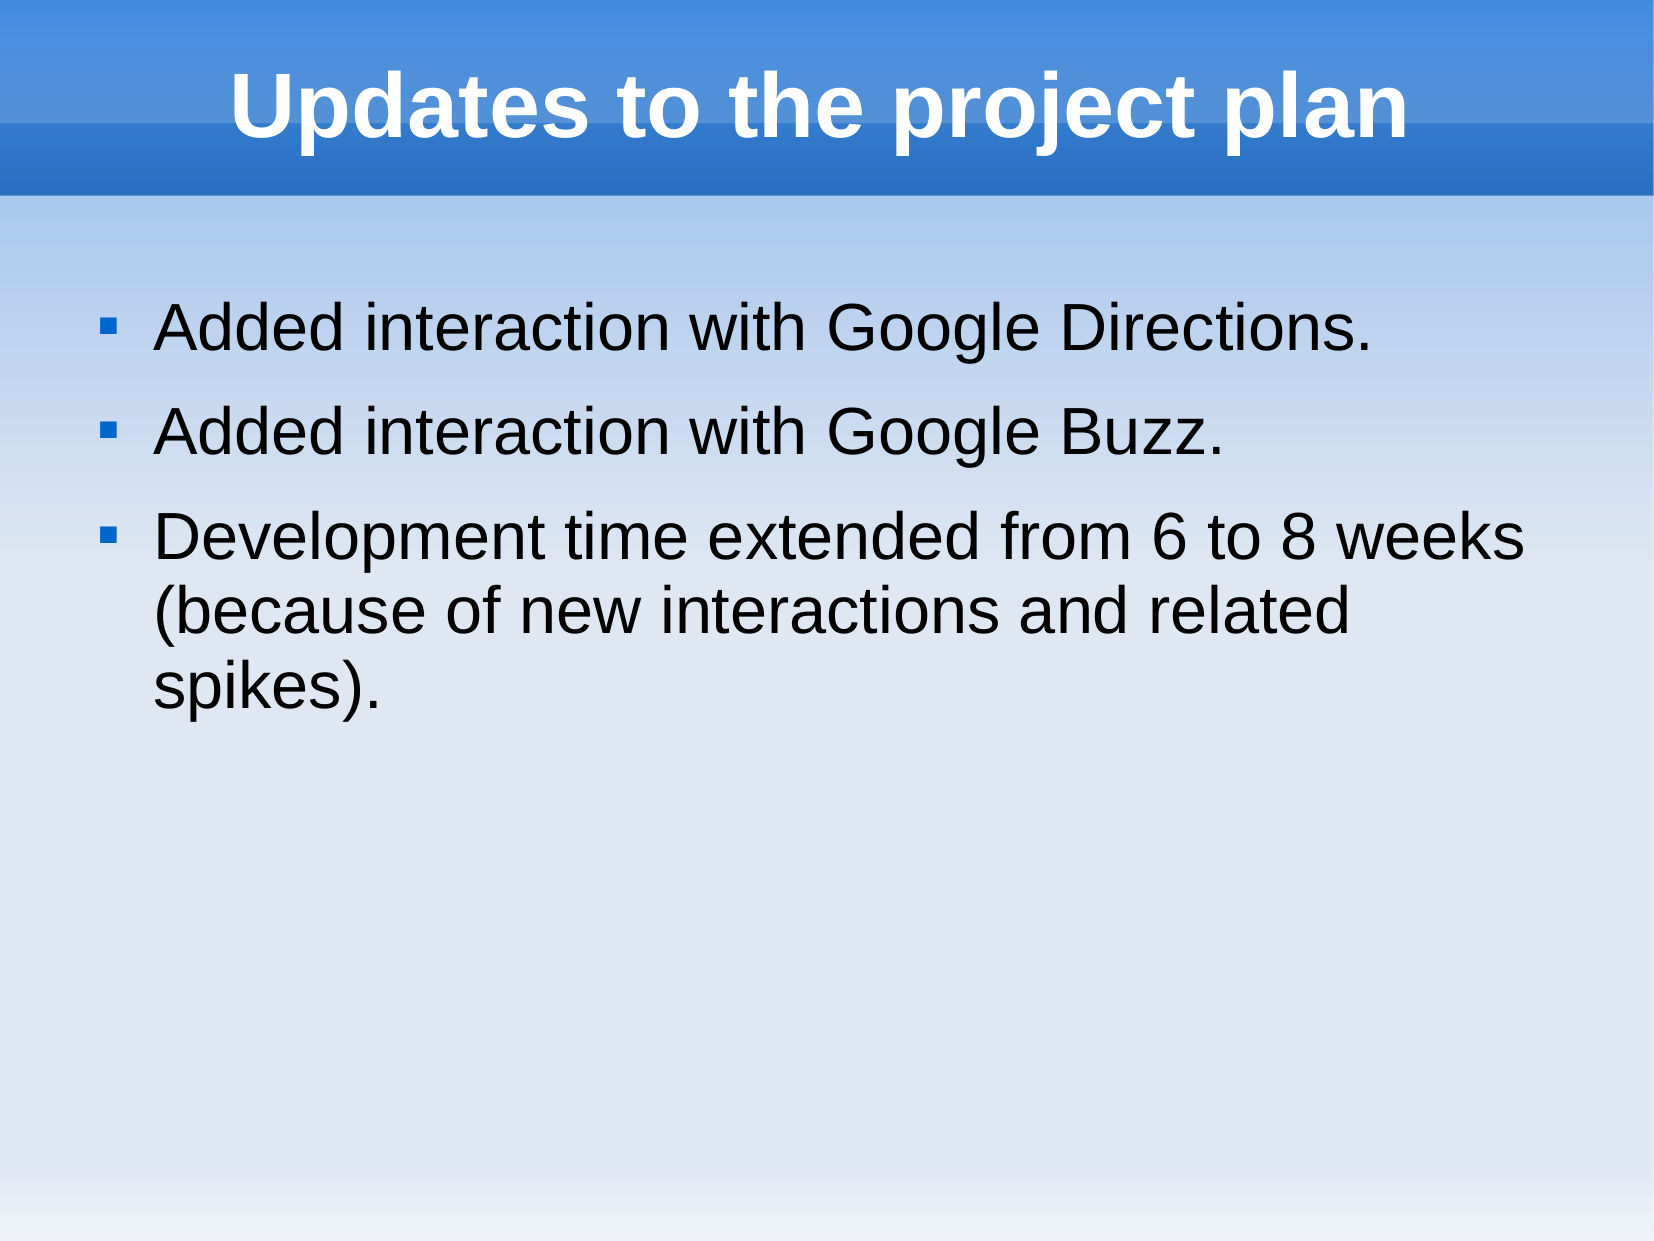

# Updates to the project plan
Added interaction with Google Directions.
Added interaction with Google Buzz.
Development time extended from 6 to 8 weeks (because of new interactions and related spikes).